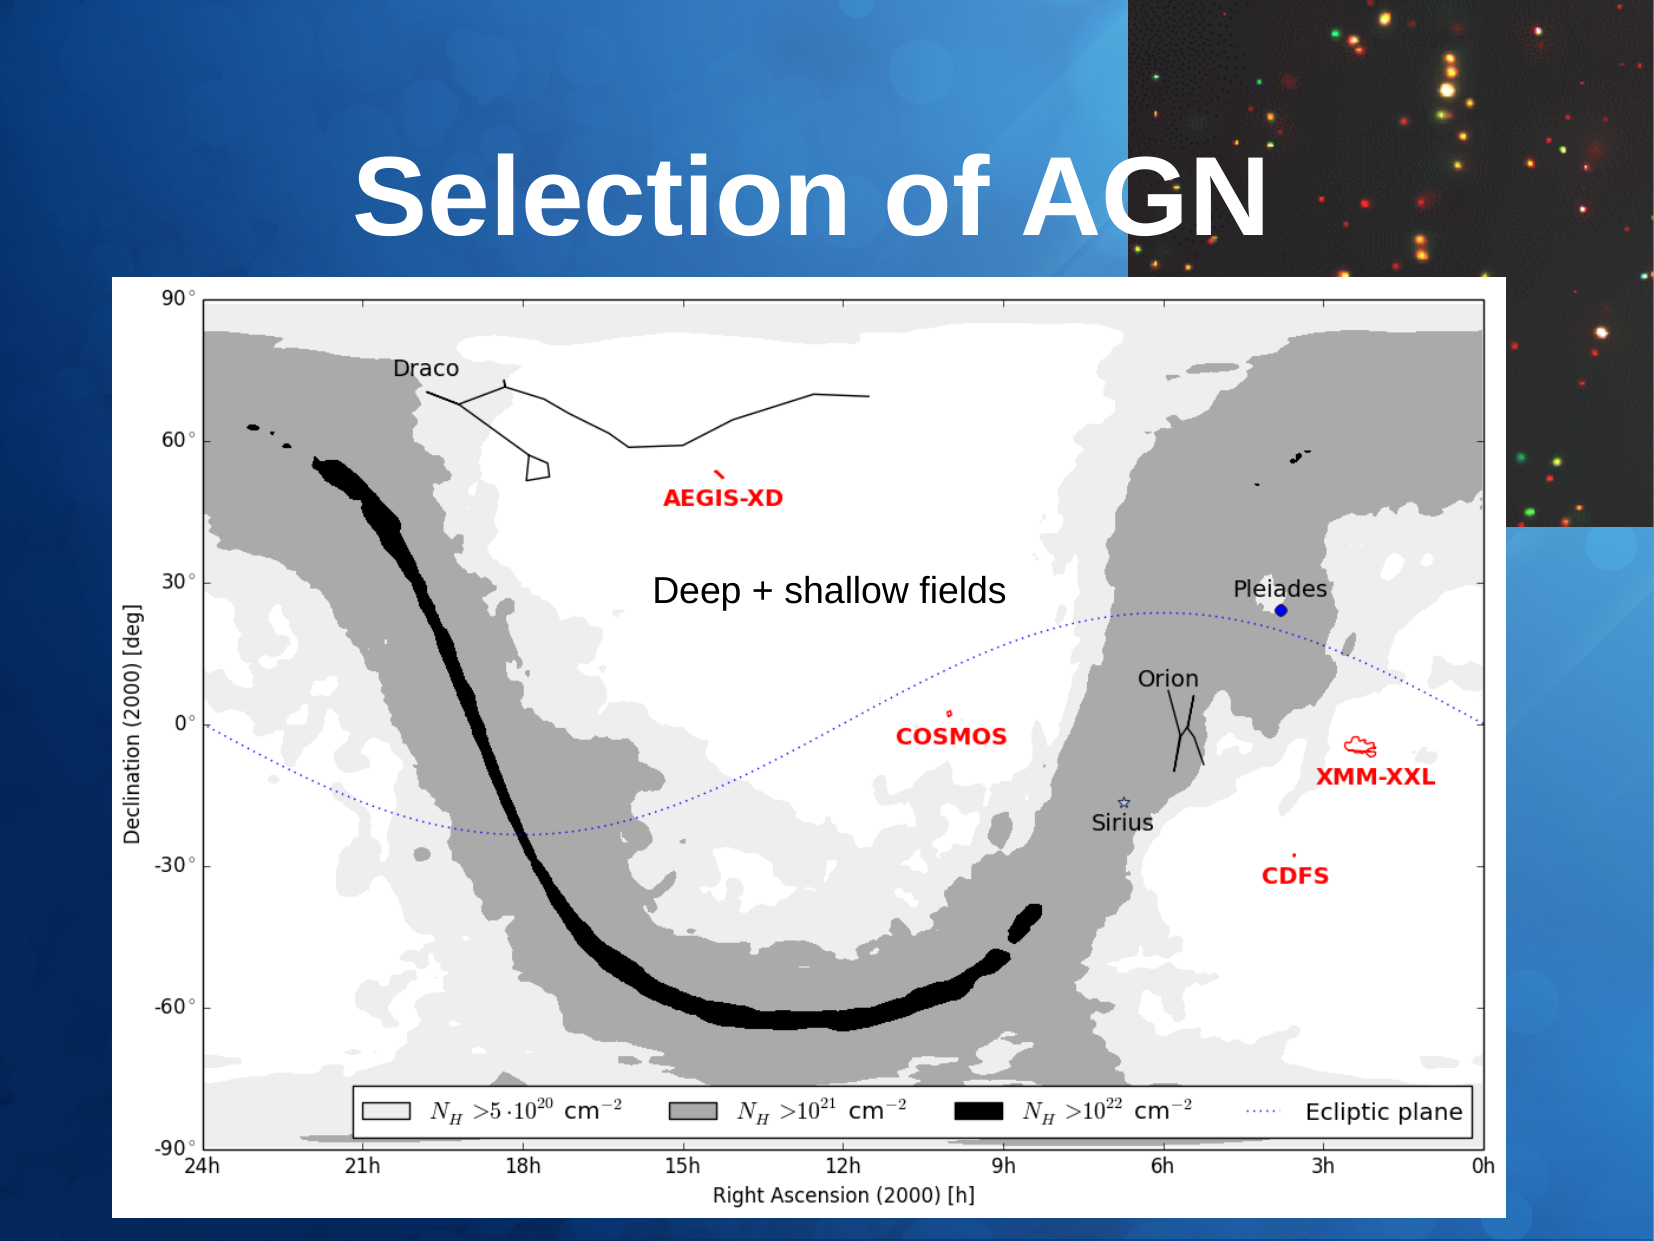

# Selection of AGN
Deep + shallow fields